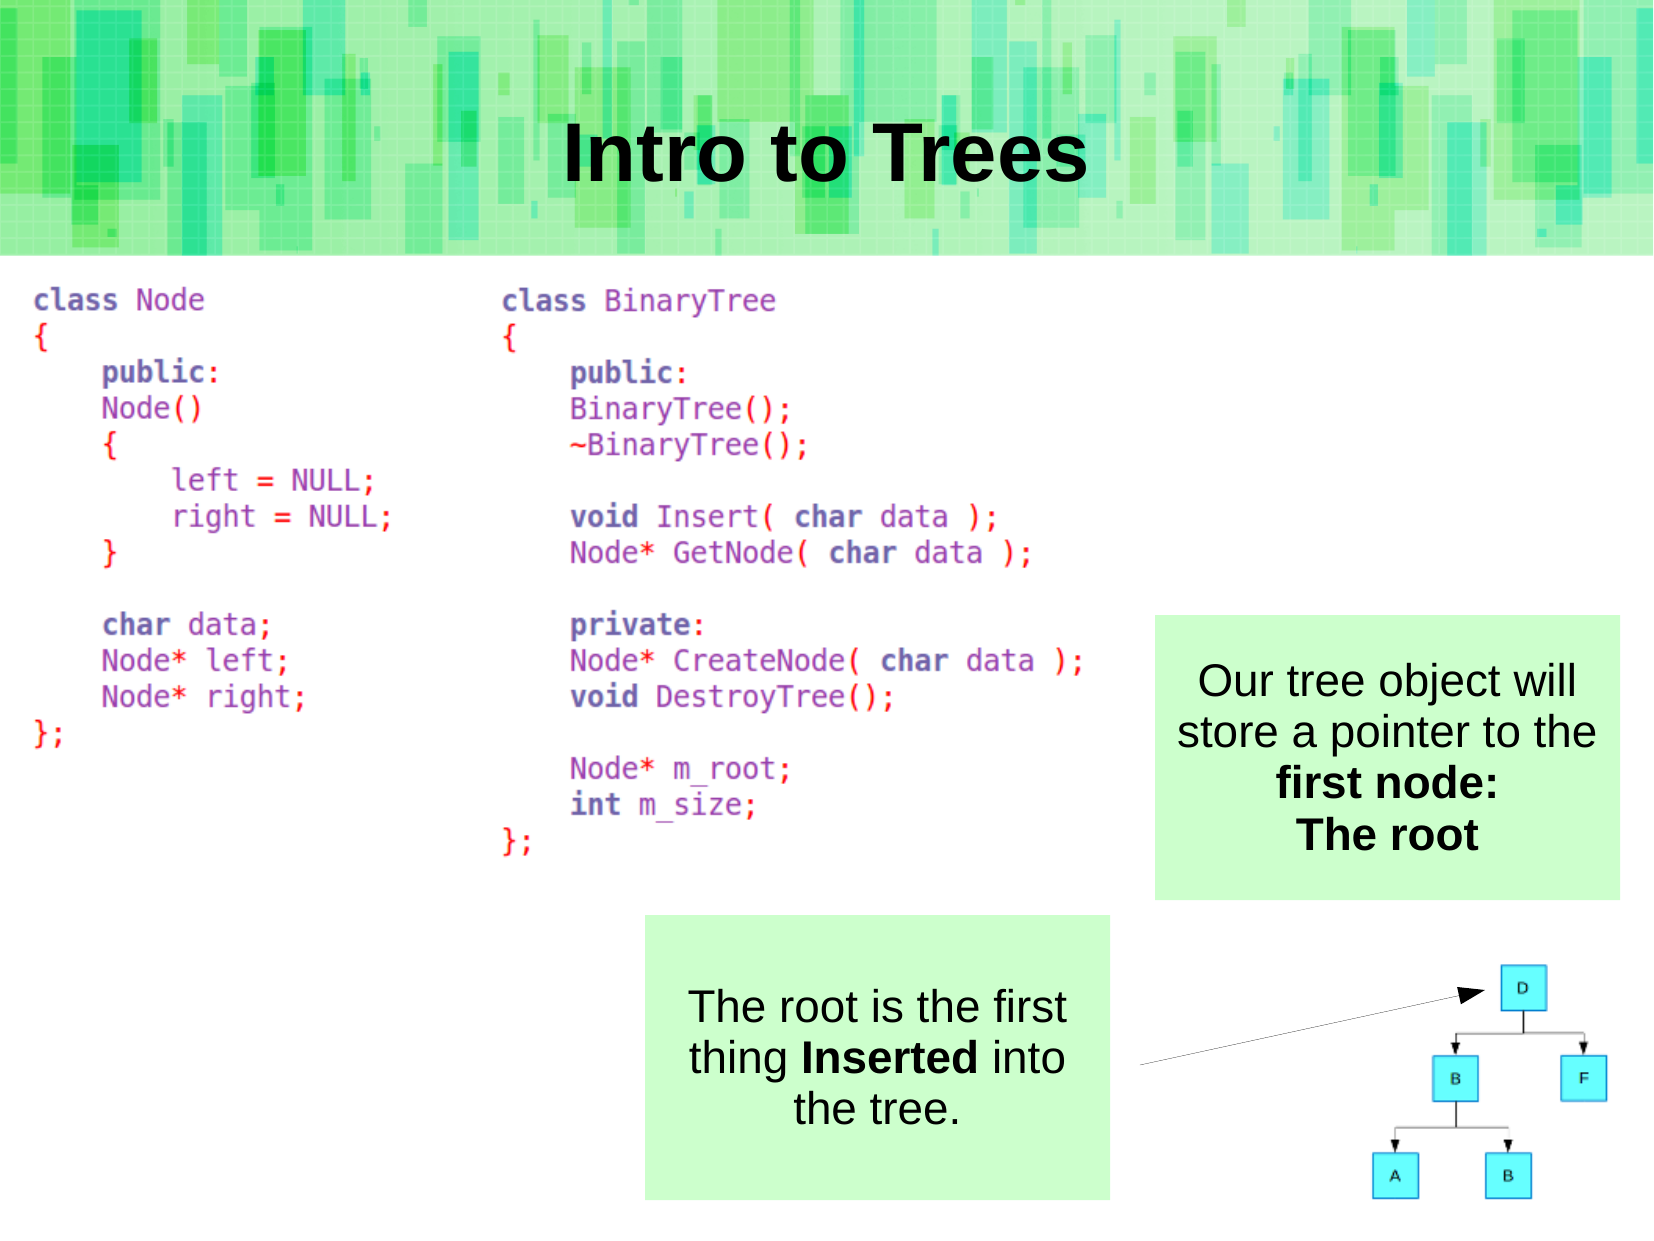

# Intro to Trees
Our tree object will store a pointer to the first node:
The root
The root is the first thing Inserted into the tree.